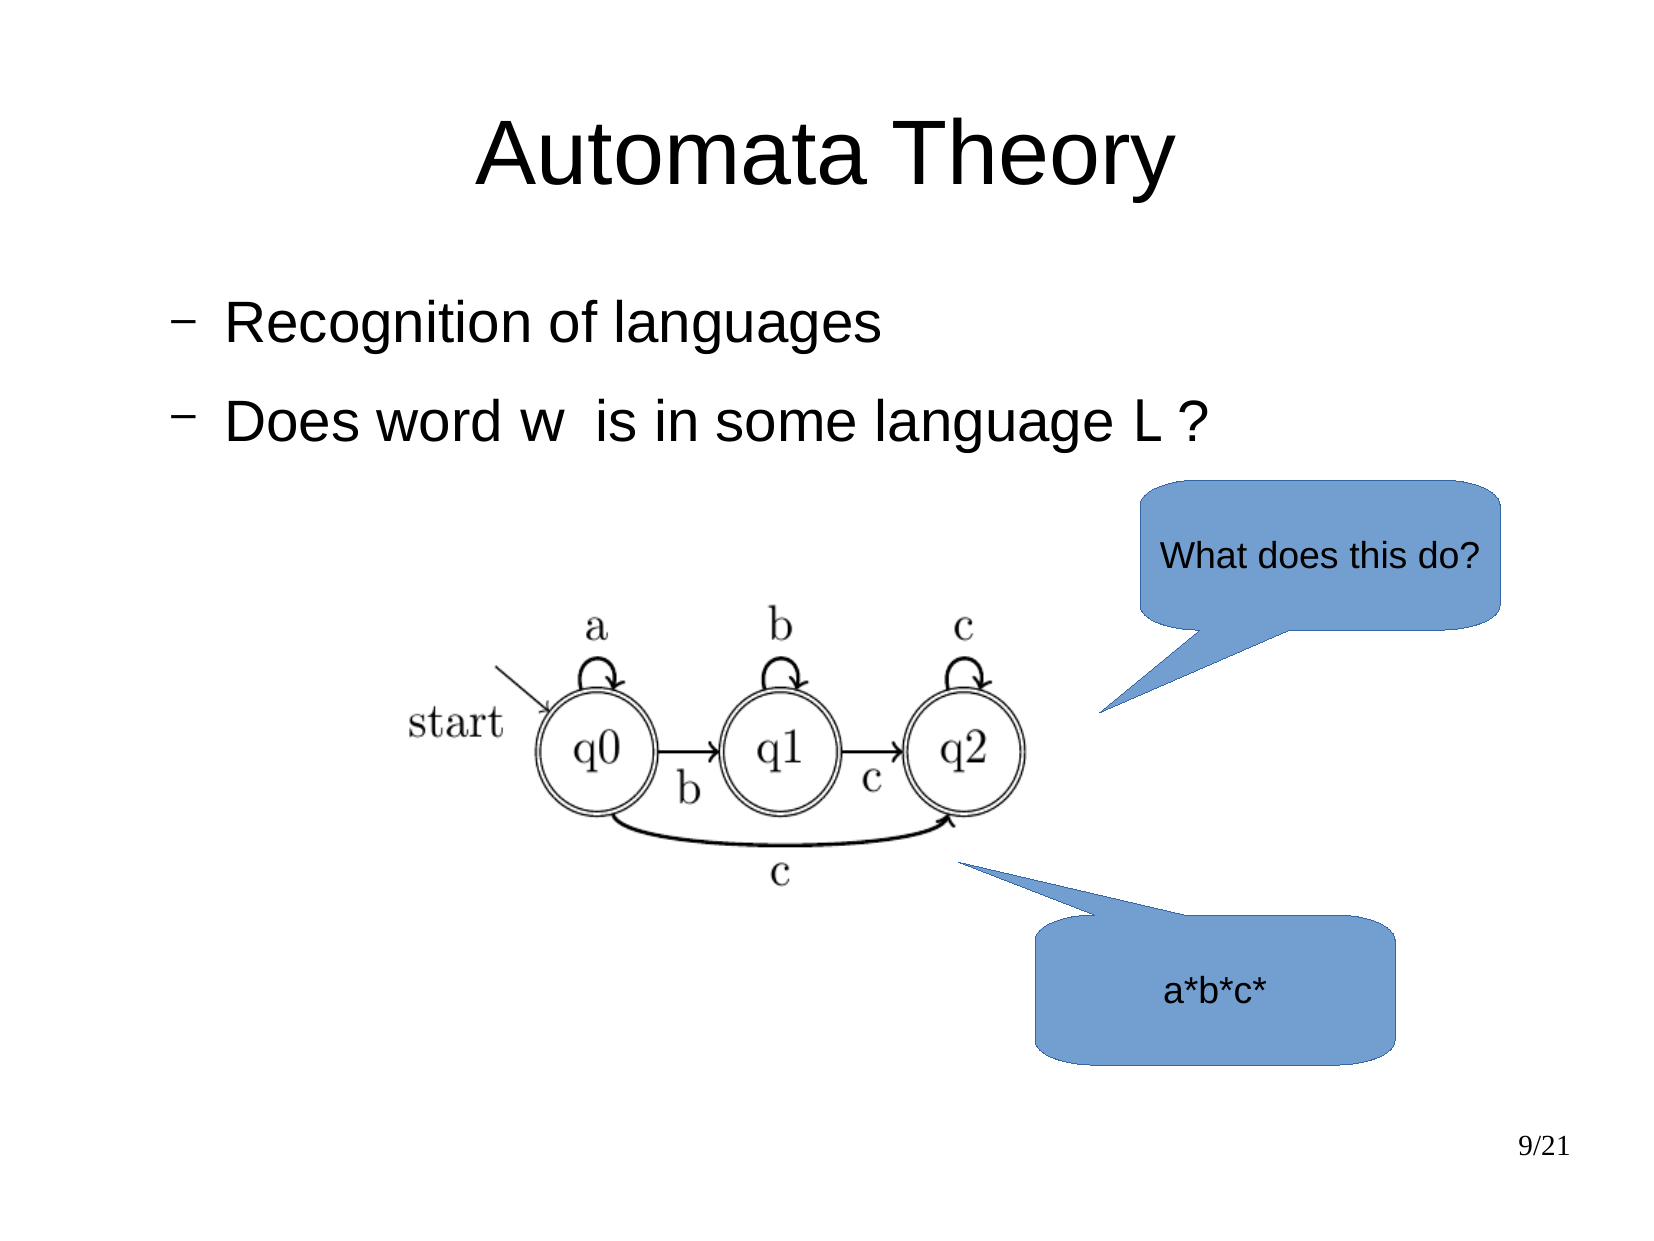

# Automata Theory
Recognition of languages
Does word w is in some language L ?
What does this do?
a*b*c*
9